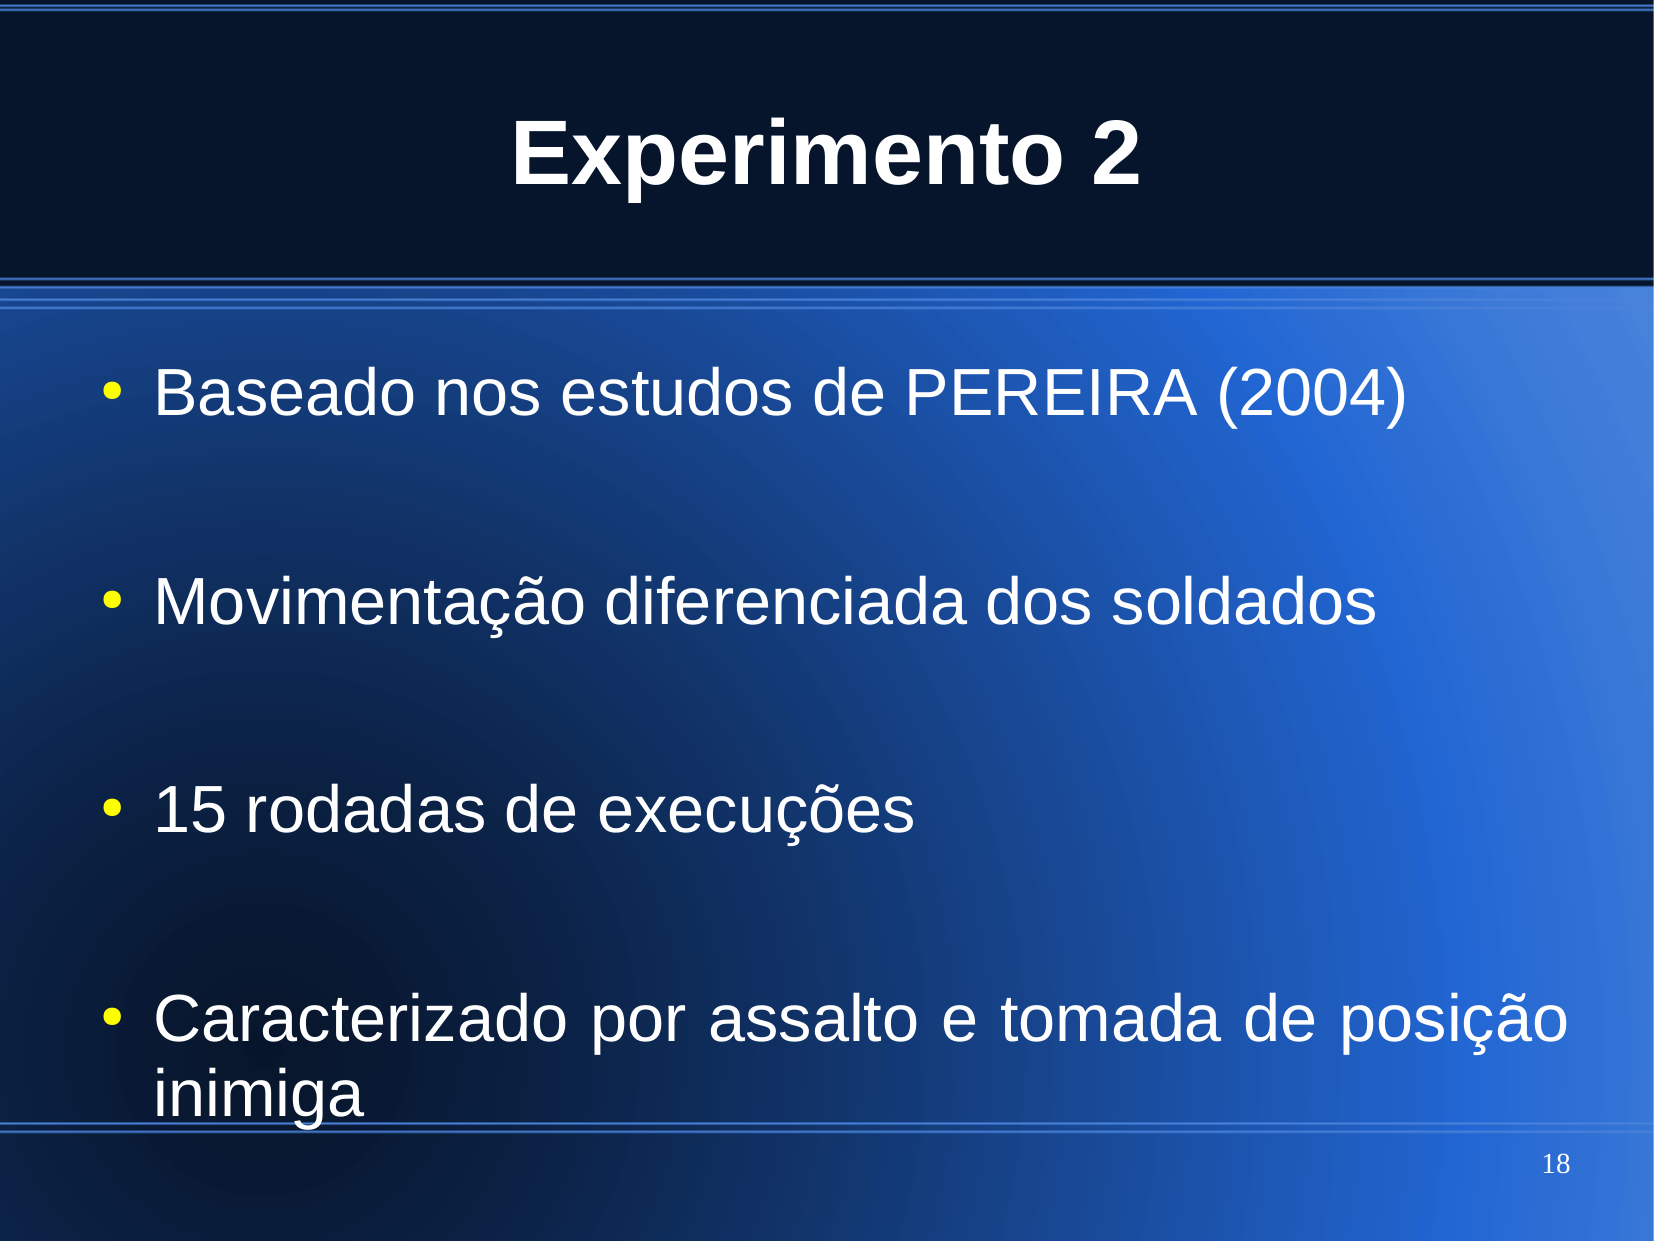

# Experimento 2
Baseado nos estudos de PEREIRA (2004)
Movimentação diferenciada dos soldados
15 rodadas de execuções
Caracterizado por assalto e tomada de posição inimiga
18